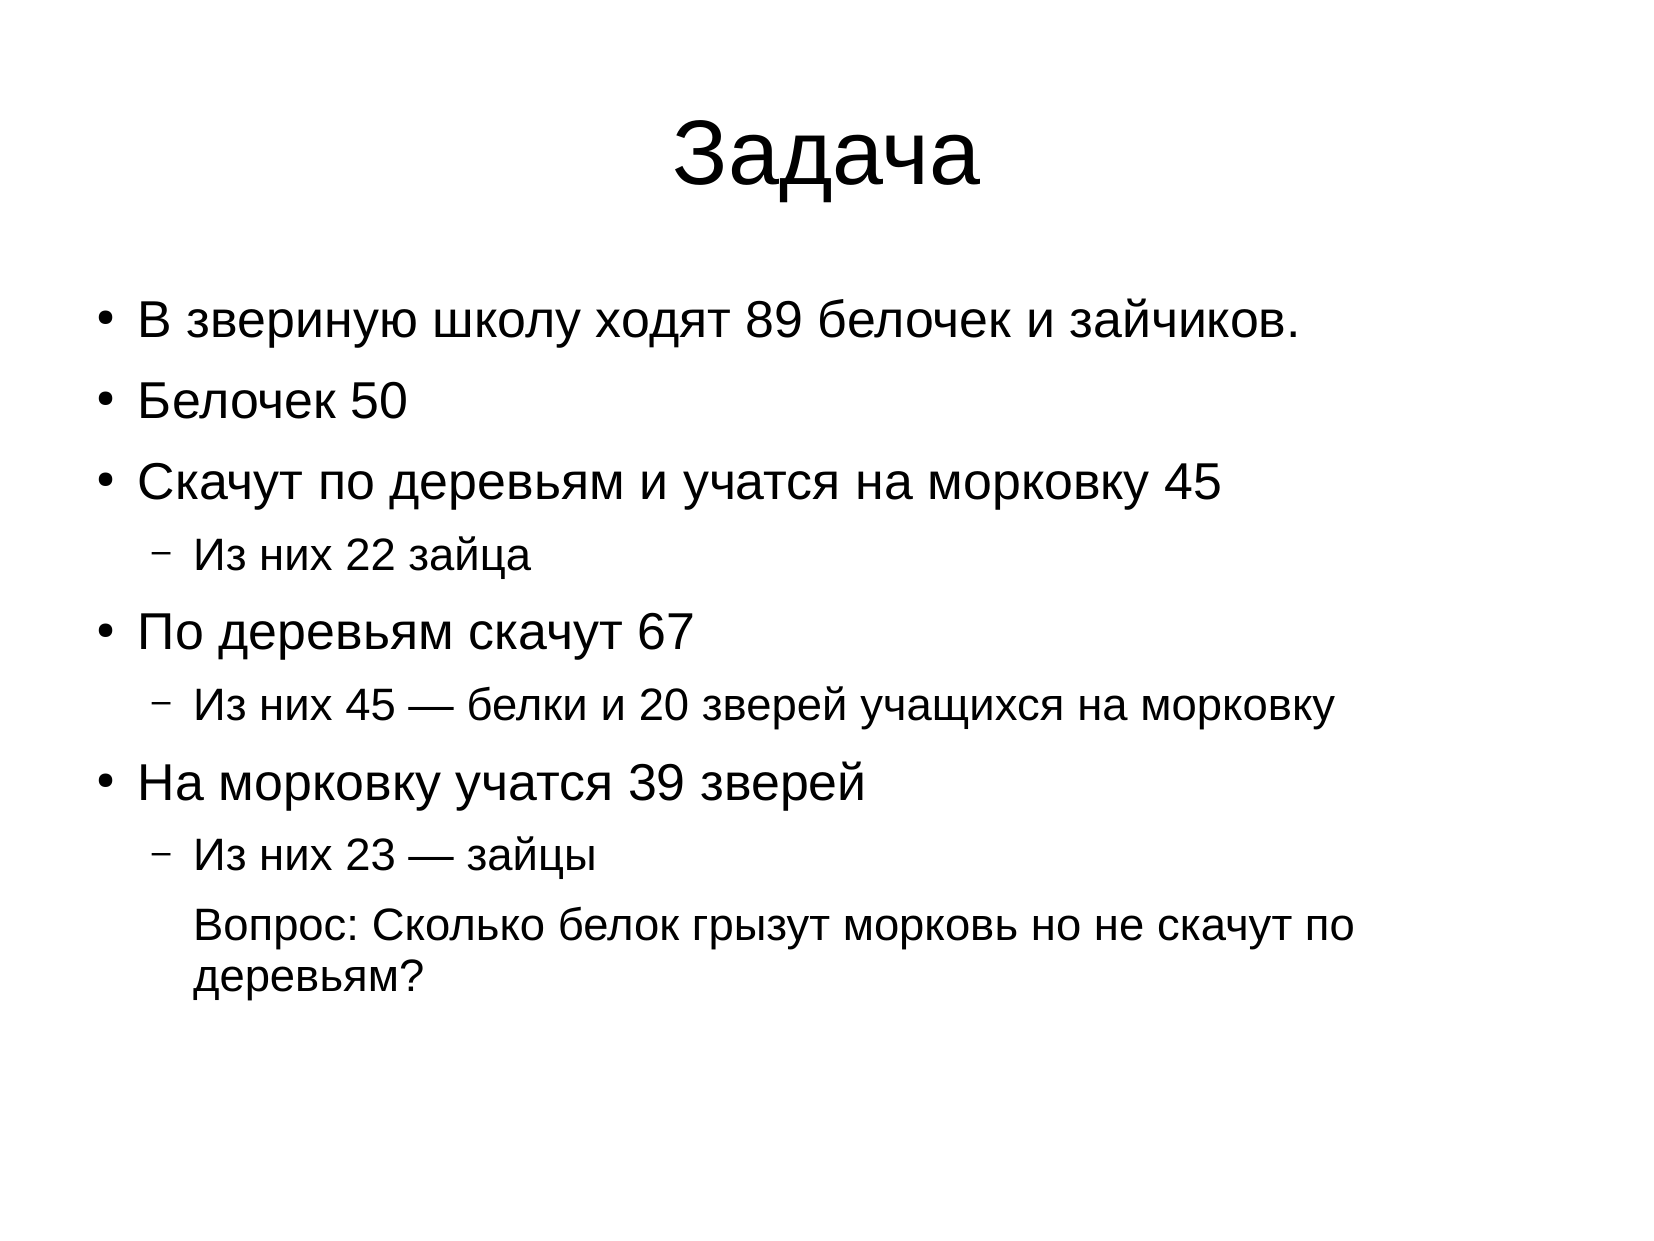

# Задача
В звериную школу ходят 89 белочек и зайчиков.
Белочек 50
Скачут по деревьям и учатся на морковку 45
Из них 22 зайца
По деревьям скачут 67
Из них 45 — белки и 20 зверей учащихся на морковку
На морковку учатся 39 зверей
Из них 23 — зайцы
Вопрос: Сколько белок грызут морковь но не скачут по деревьям?